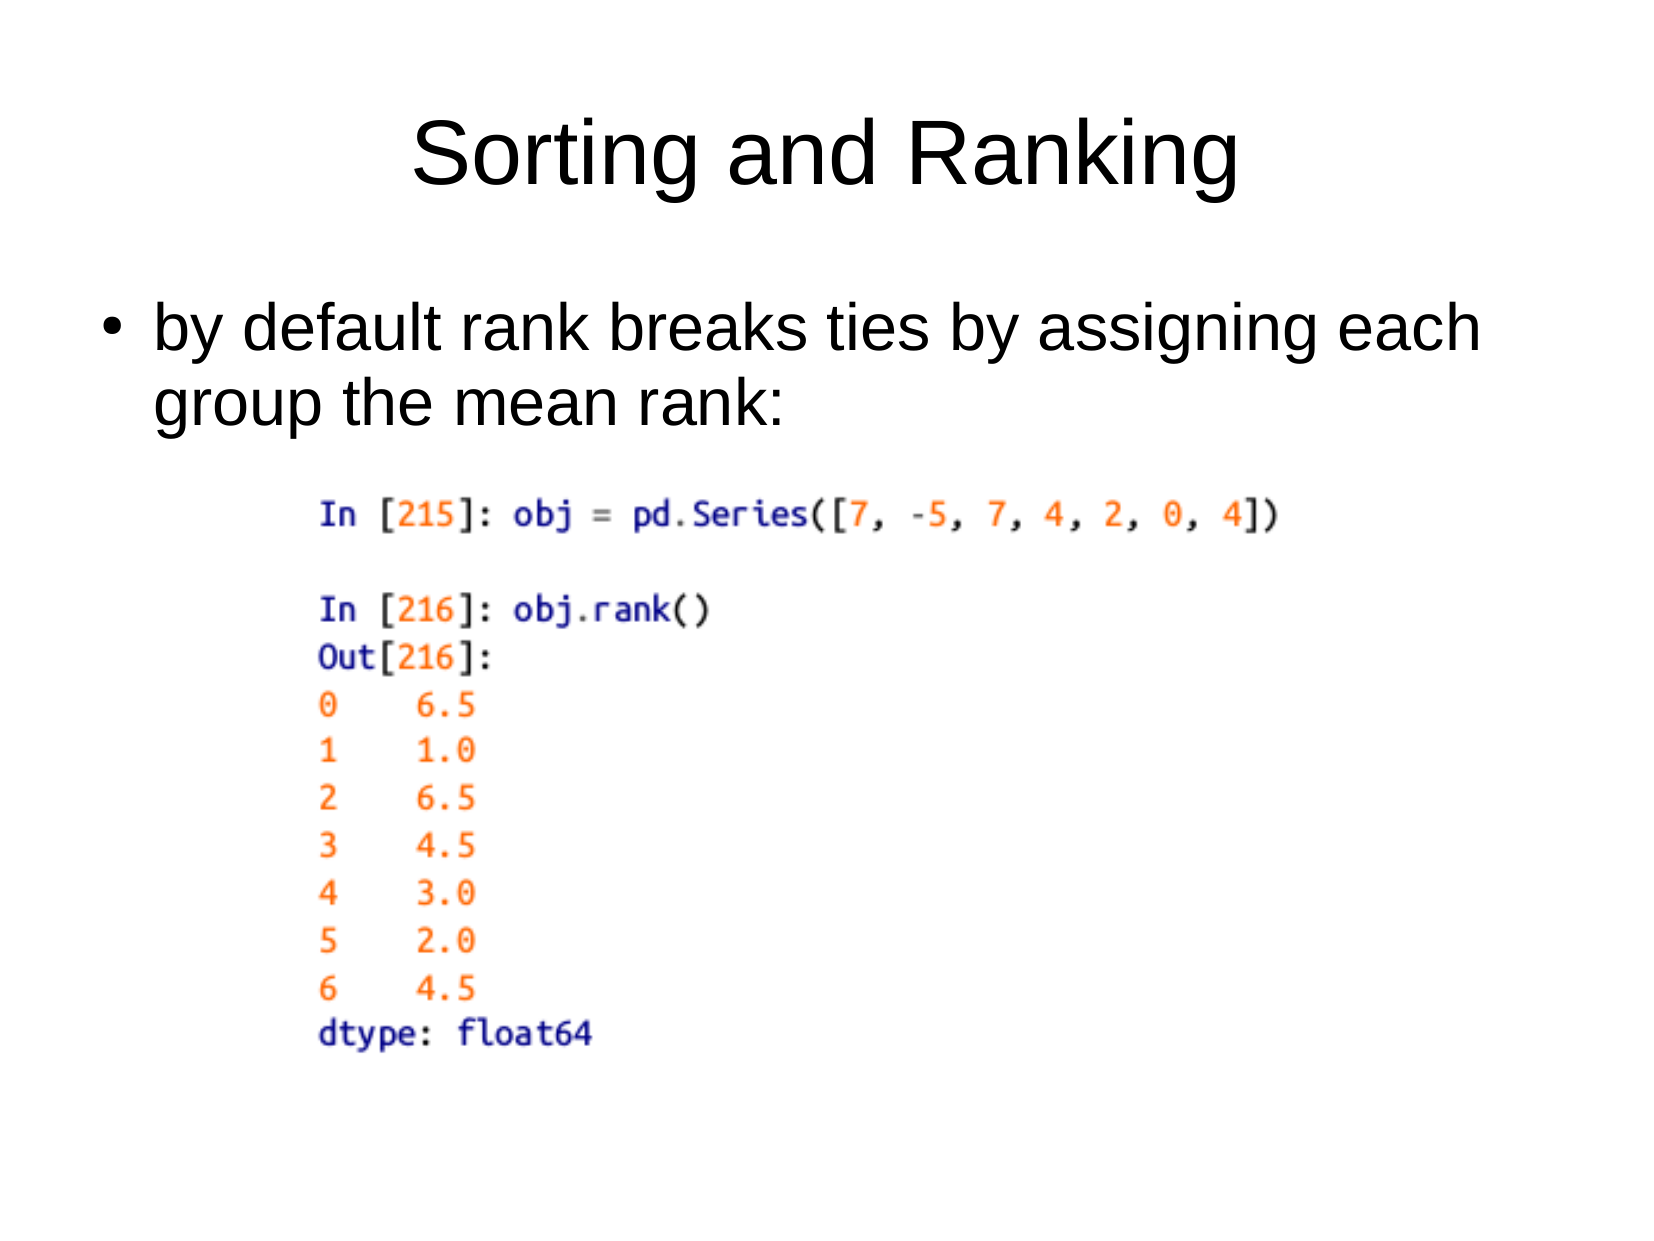

# Sorting and Ranking
by default rank breaks ties by assigning each group the mean rank: